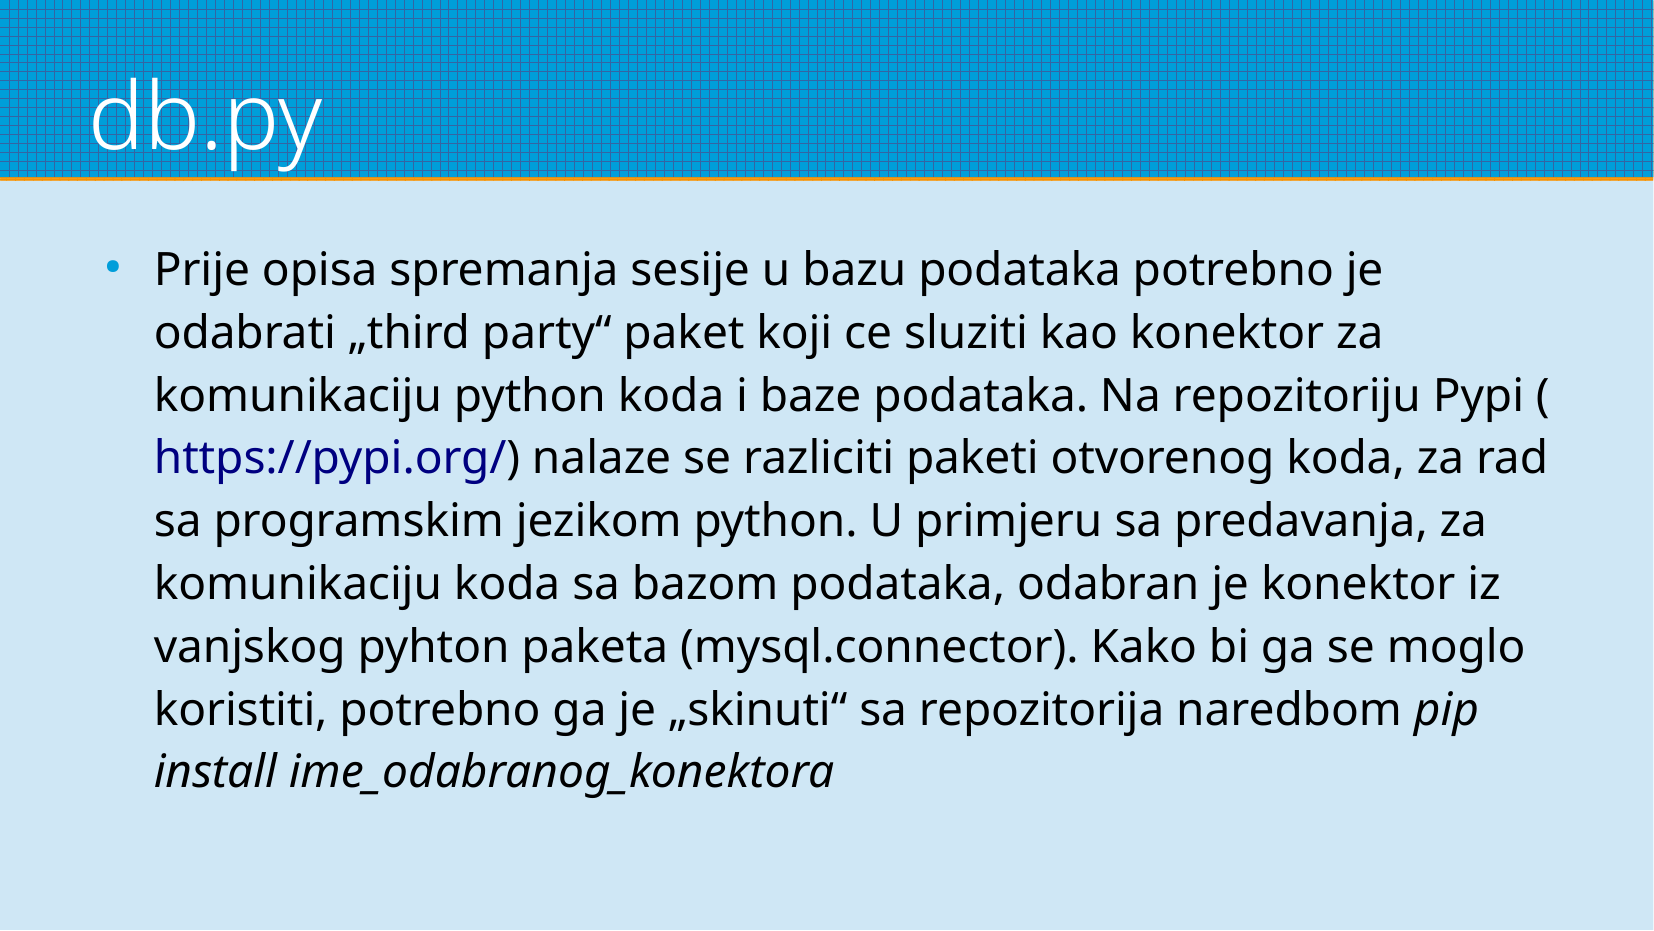

# db.py
Prije opisa spremanja sesije u bazu podataka potrebno je odabrati „third party“ paket koji ce sluziti kao konektor za komunikaciju python koda i baze podataka. Na repozitoriju Pypi (https://pypi.org/) nalaze se razliciti paketi otvorenog koda, za rad sa programskim jezikom python. U primjeru sa predavanja, za komunikaciju koda sa bazom podataka, odabran je konektor iz vanjskog pyhton paketa (mysql.connector). Kako bi ga se moglo koristiti, potrebno ga je „skinuti“ sa repozitorija naredbom pip install ime_odabranog_konektora